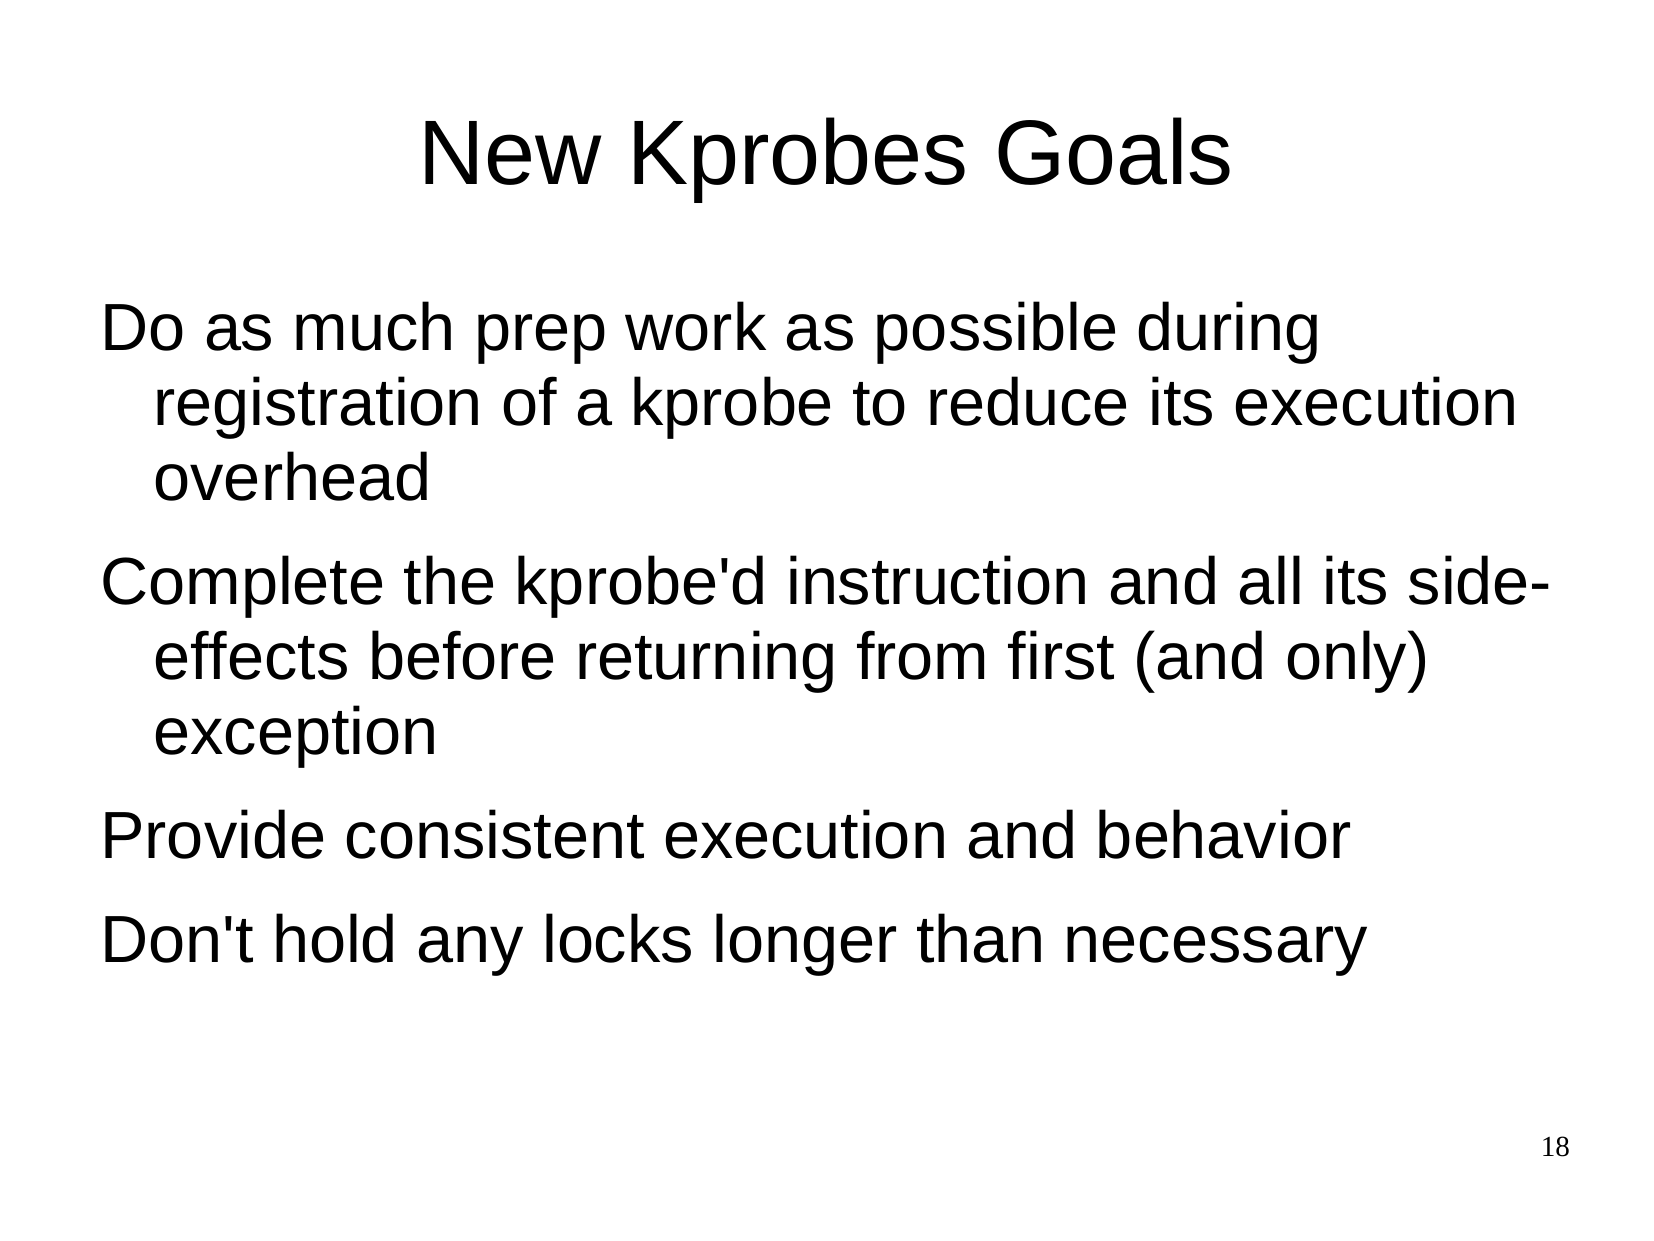

# New Kprobes Goals
Do as much prep work as possible during registration of a kprobe to reduce its execution overhead
Complete the kprobe'd instruction and all its side-effects before returning from first (and only) exception
Provide consistent execution and behavior
Don't hold any locks longer than necessary
18